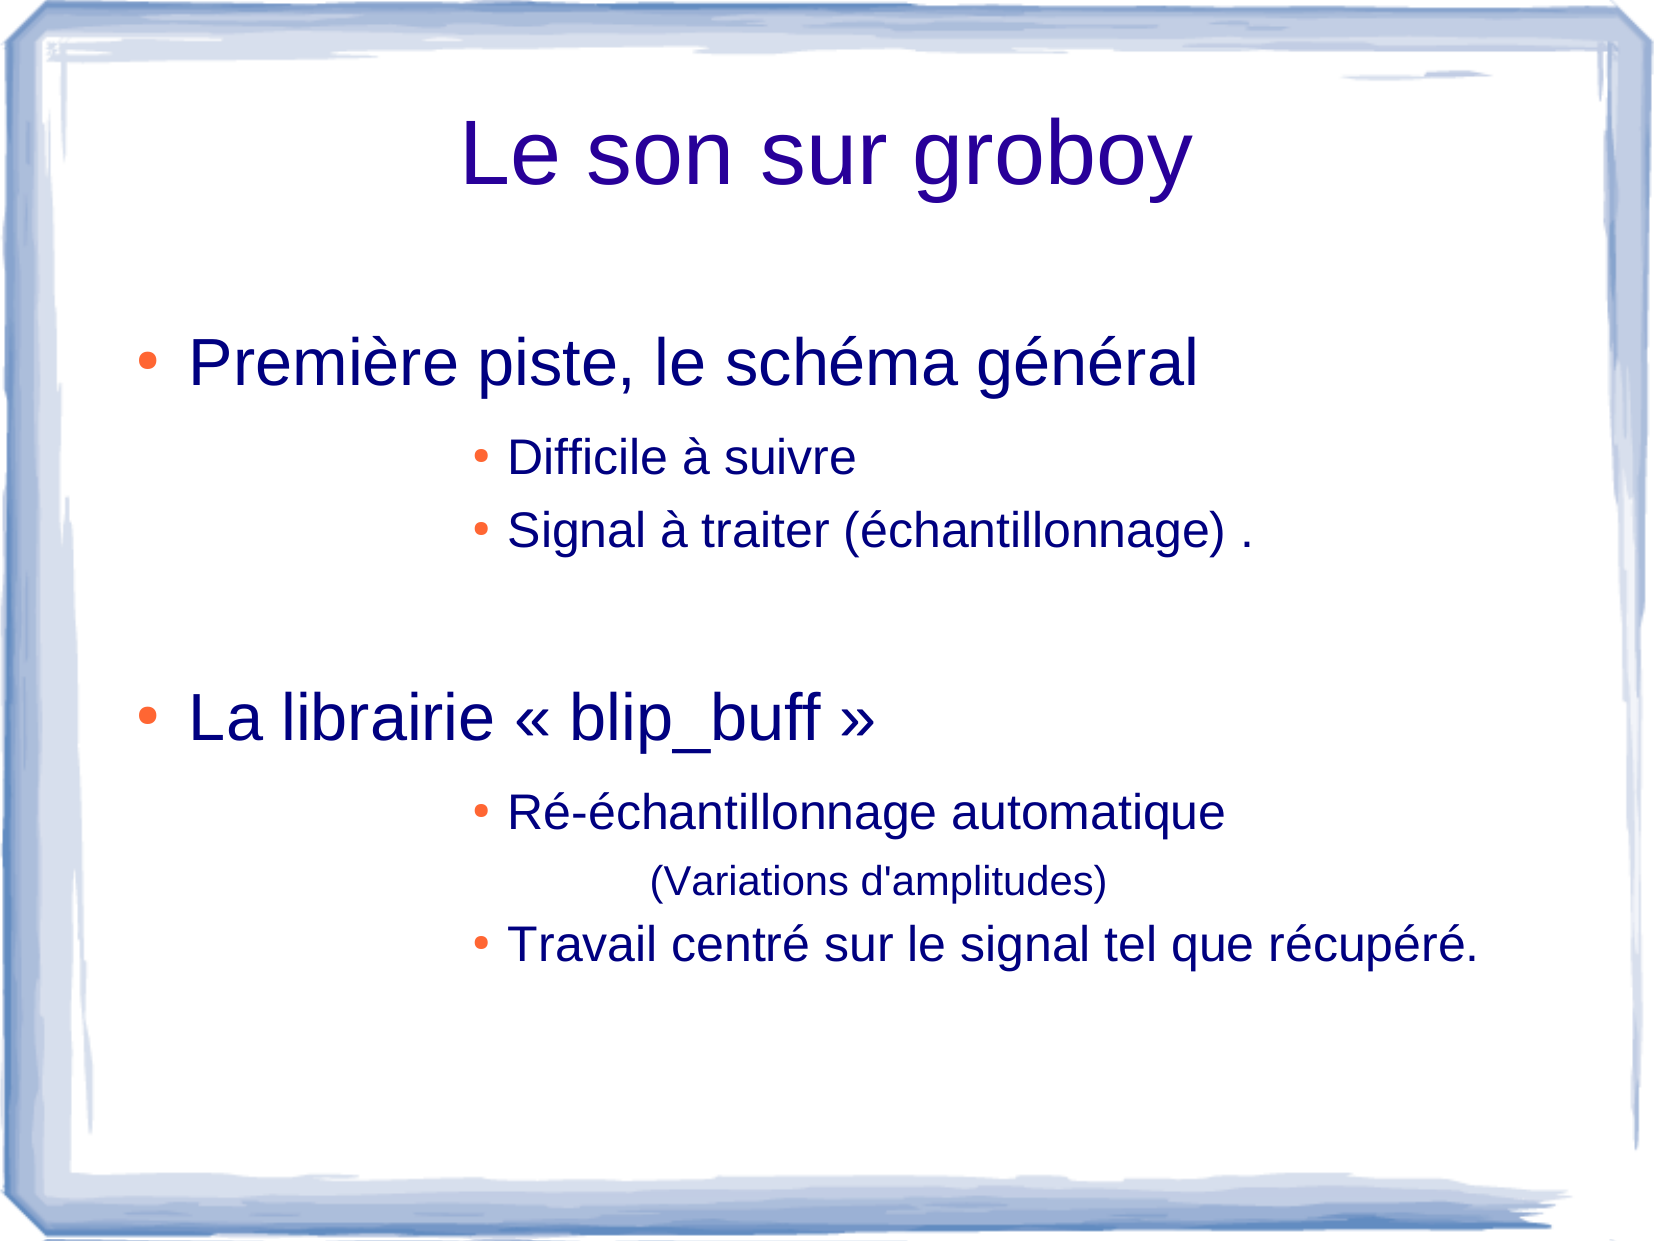

# Le son sur groboy
Première piste, le schéma général
Difficile à suivre
Signal à traiter (échantillonnage) .
La librairie « blip_buff »
Ré-échantillonnage automatique
(Variations d'amplitudes)
Travail centré sur le signal tel que récupéré.